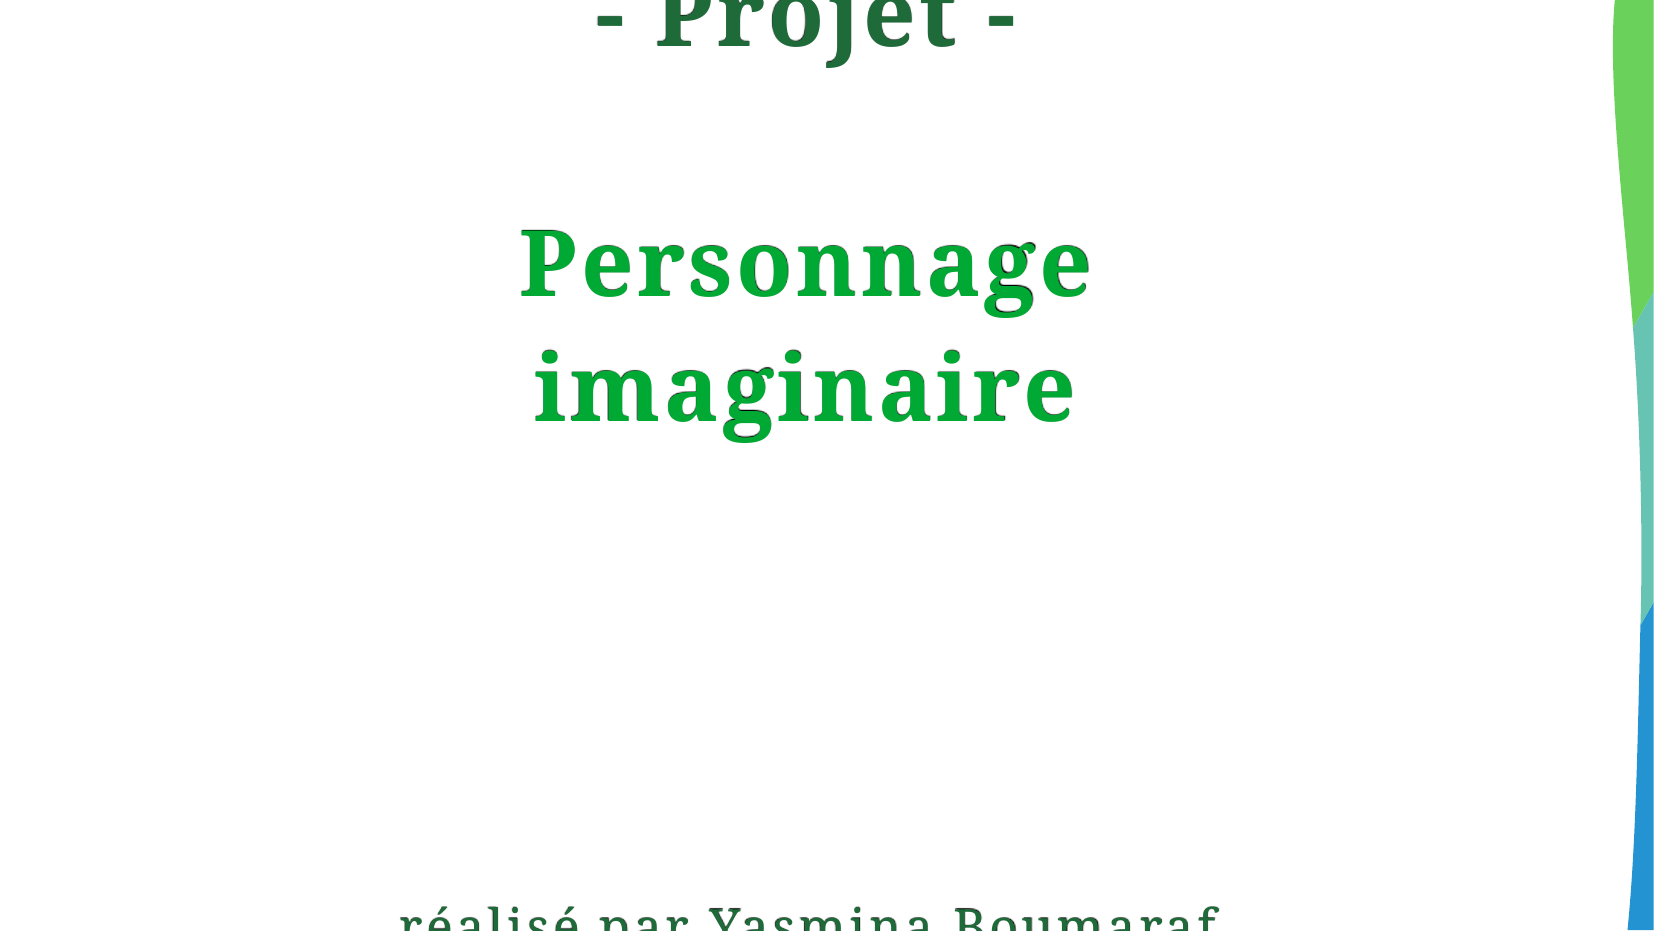

# - Projet - Personnage imaginaire réalisé par Yasmina Boumaraf